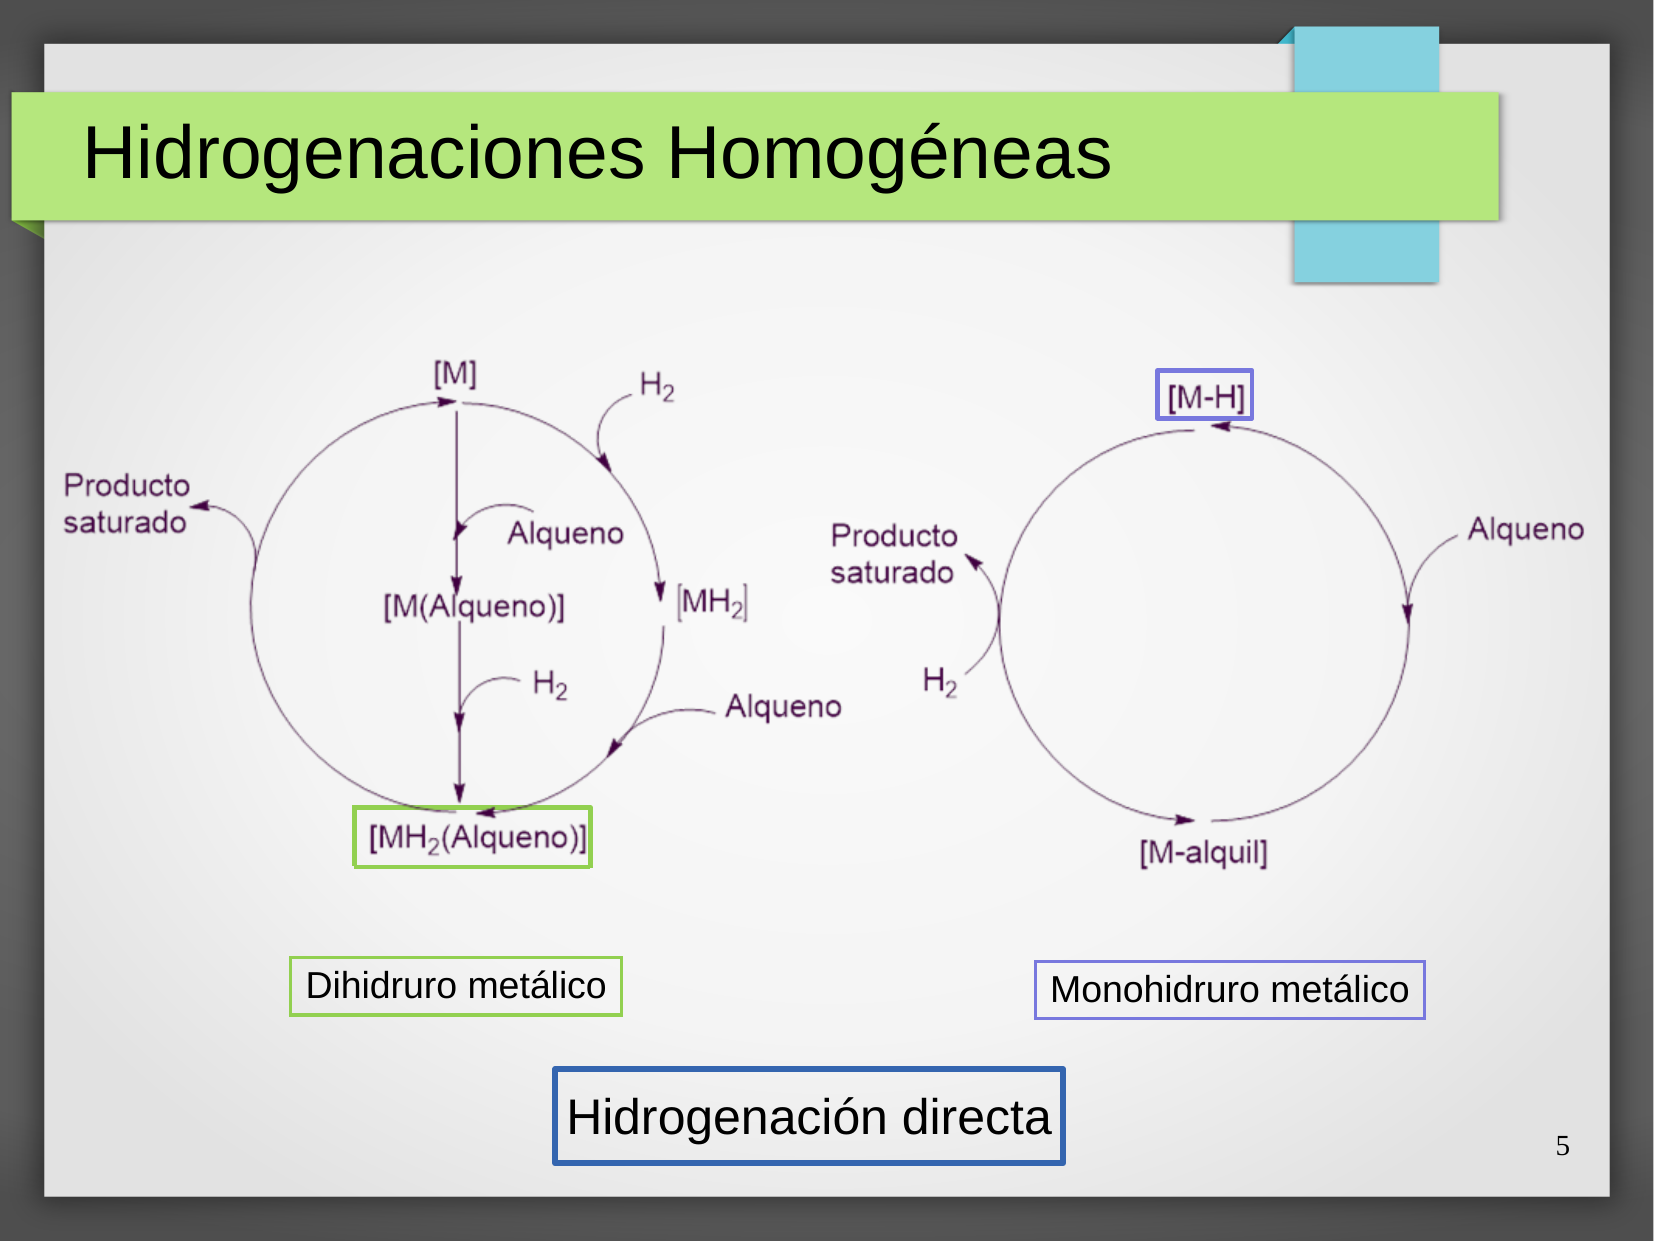

Hidrogenaciones Homogéneas
Dihidruro metálico
Monohidruro metálico
Hidrogenación directa